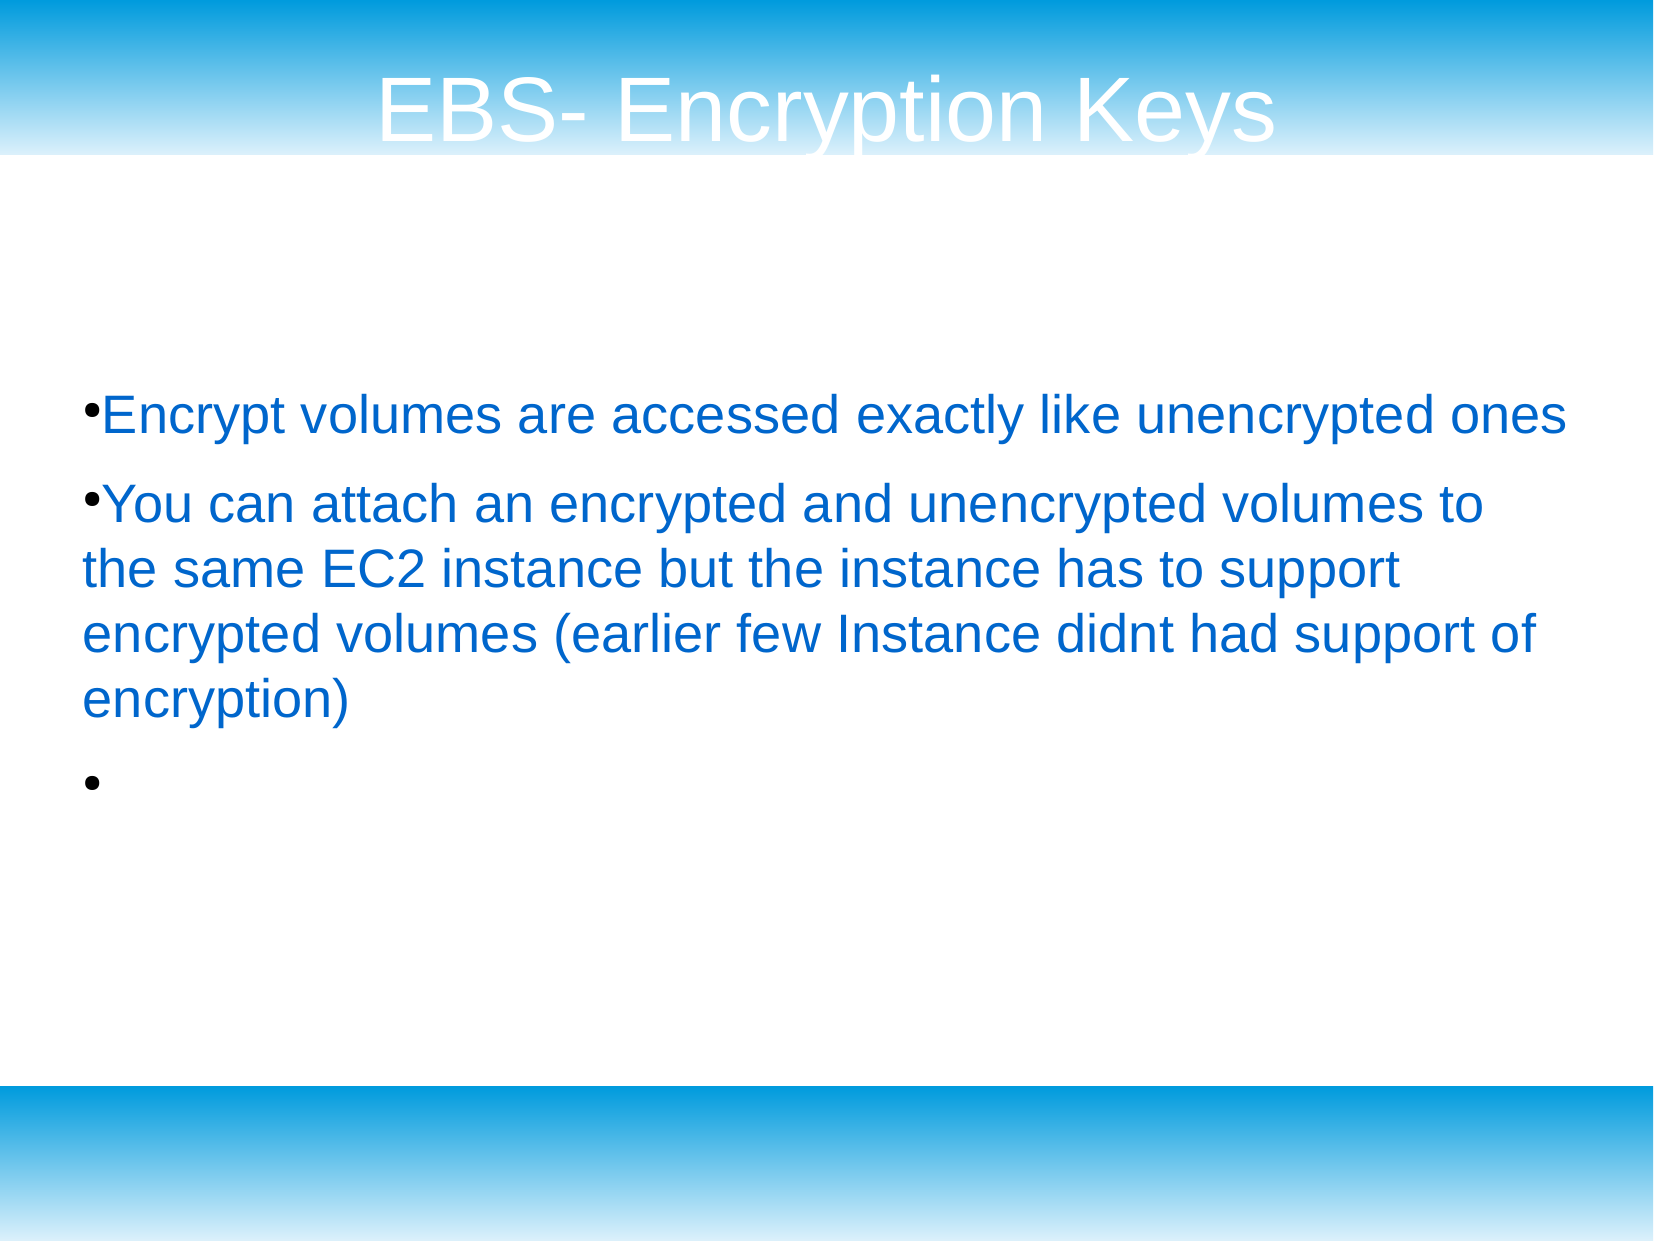

# EBS- Encryption Keys
Encrypt volumes are accessed exactly like unencrypted ones
You can attach an encrypted and unencrypted volumes to the same EC2 instance but the instance has to support encrypted volumes (earlier few Instance didnt had support of encryption)